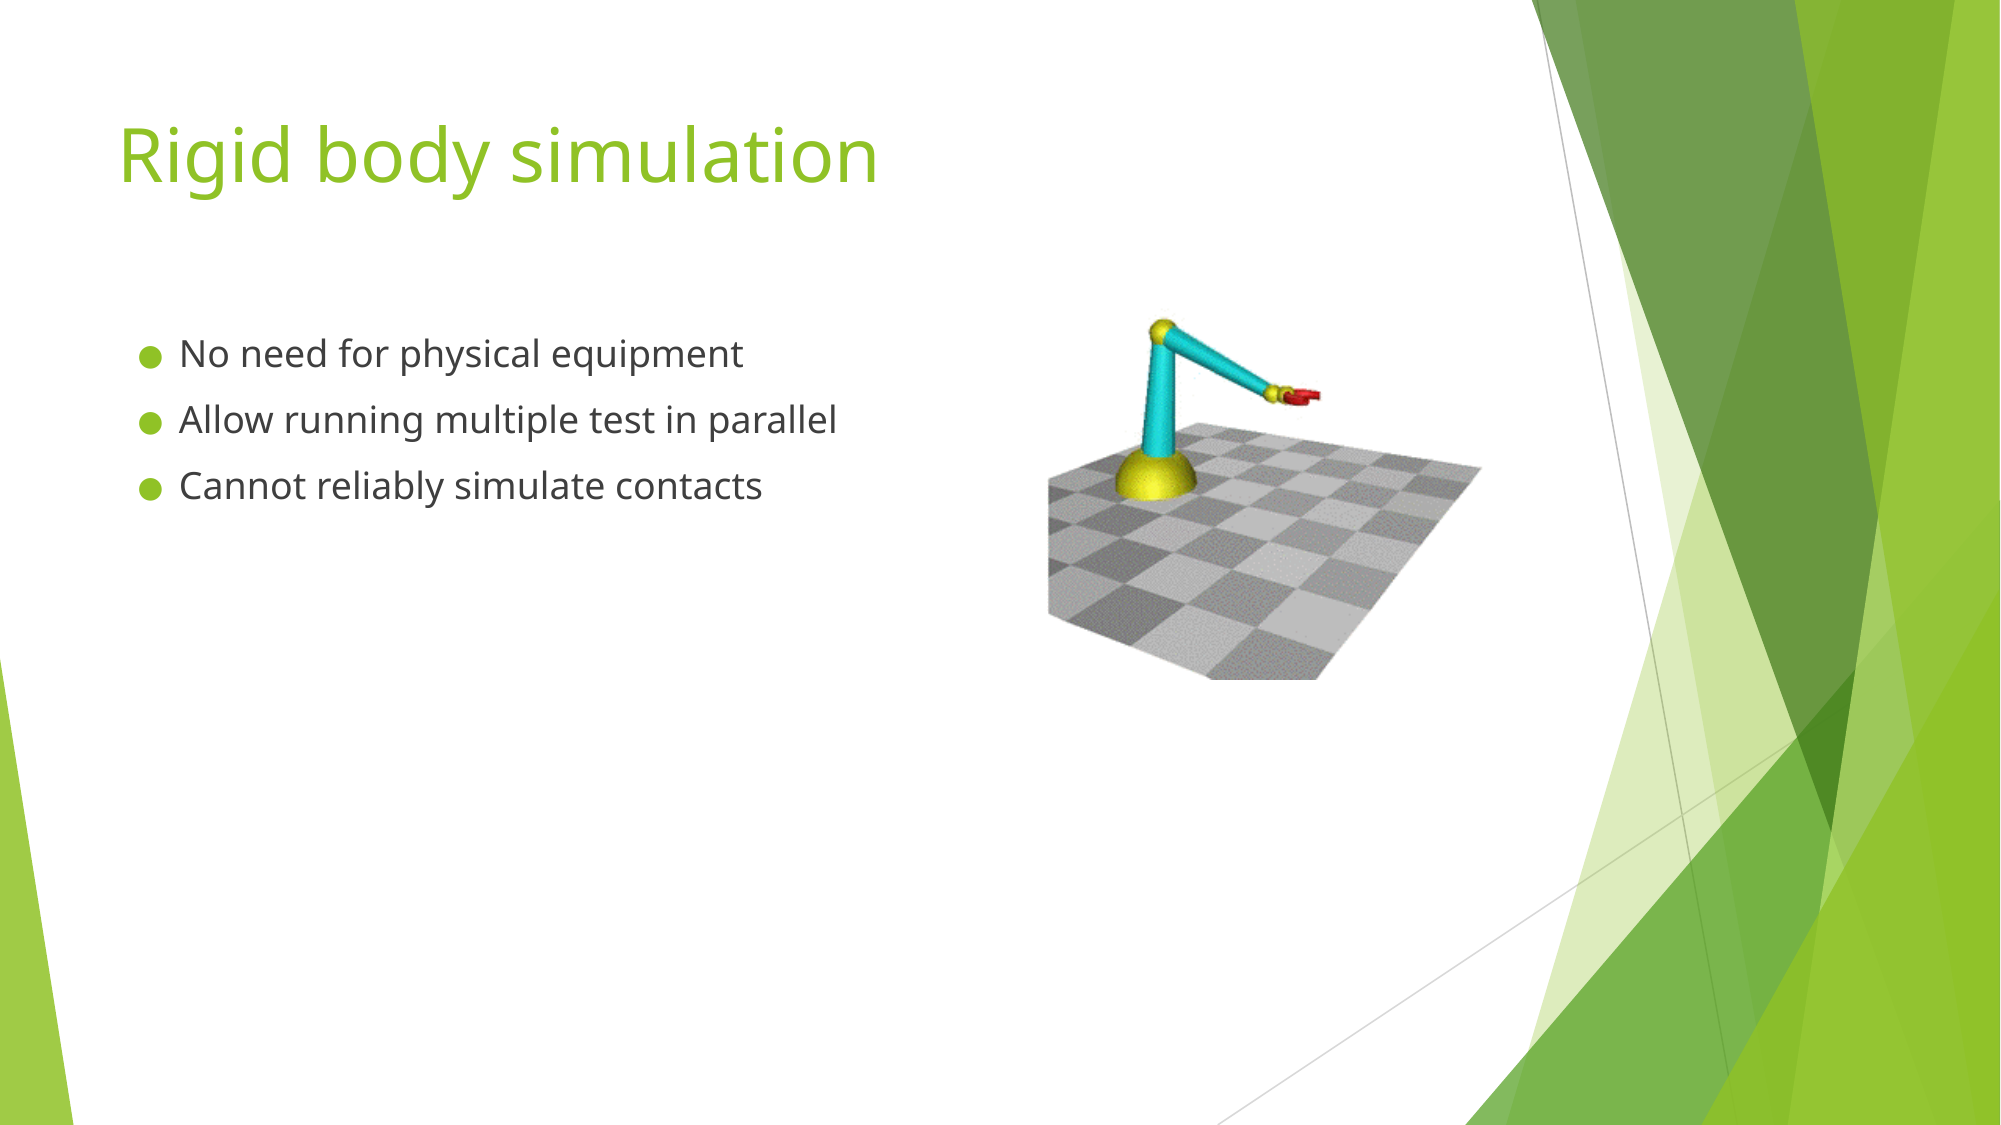

# Rigid body simulation
No need for physical equipment
Allow running multiple test in parallel
Cannot reliably simulate contacts